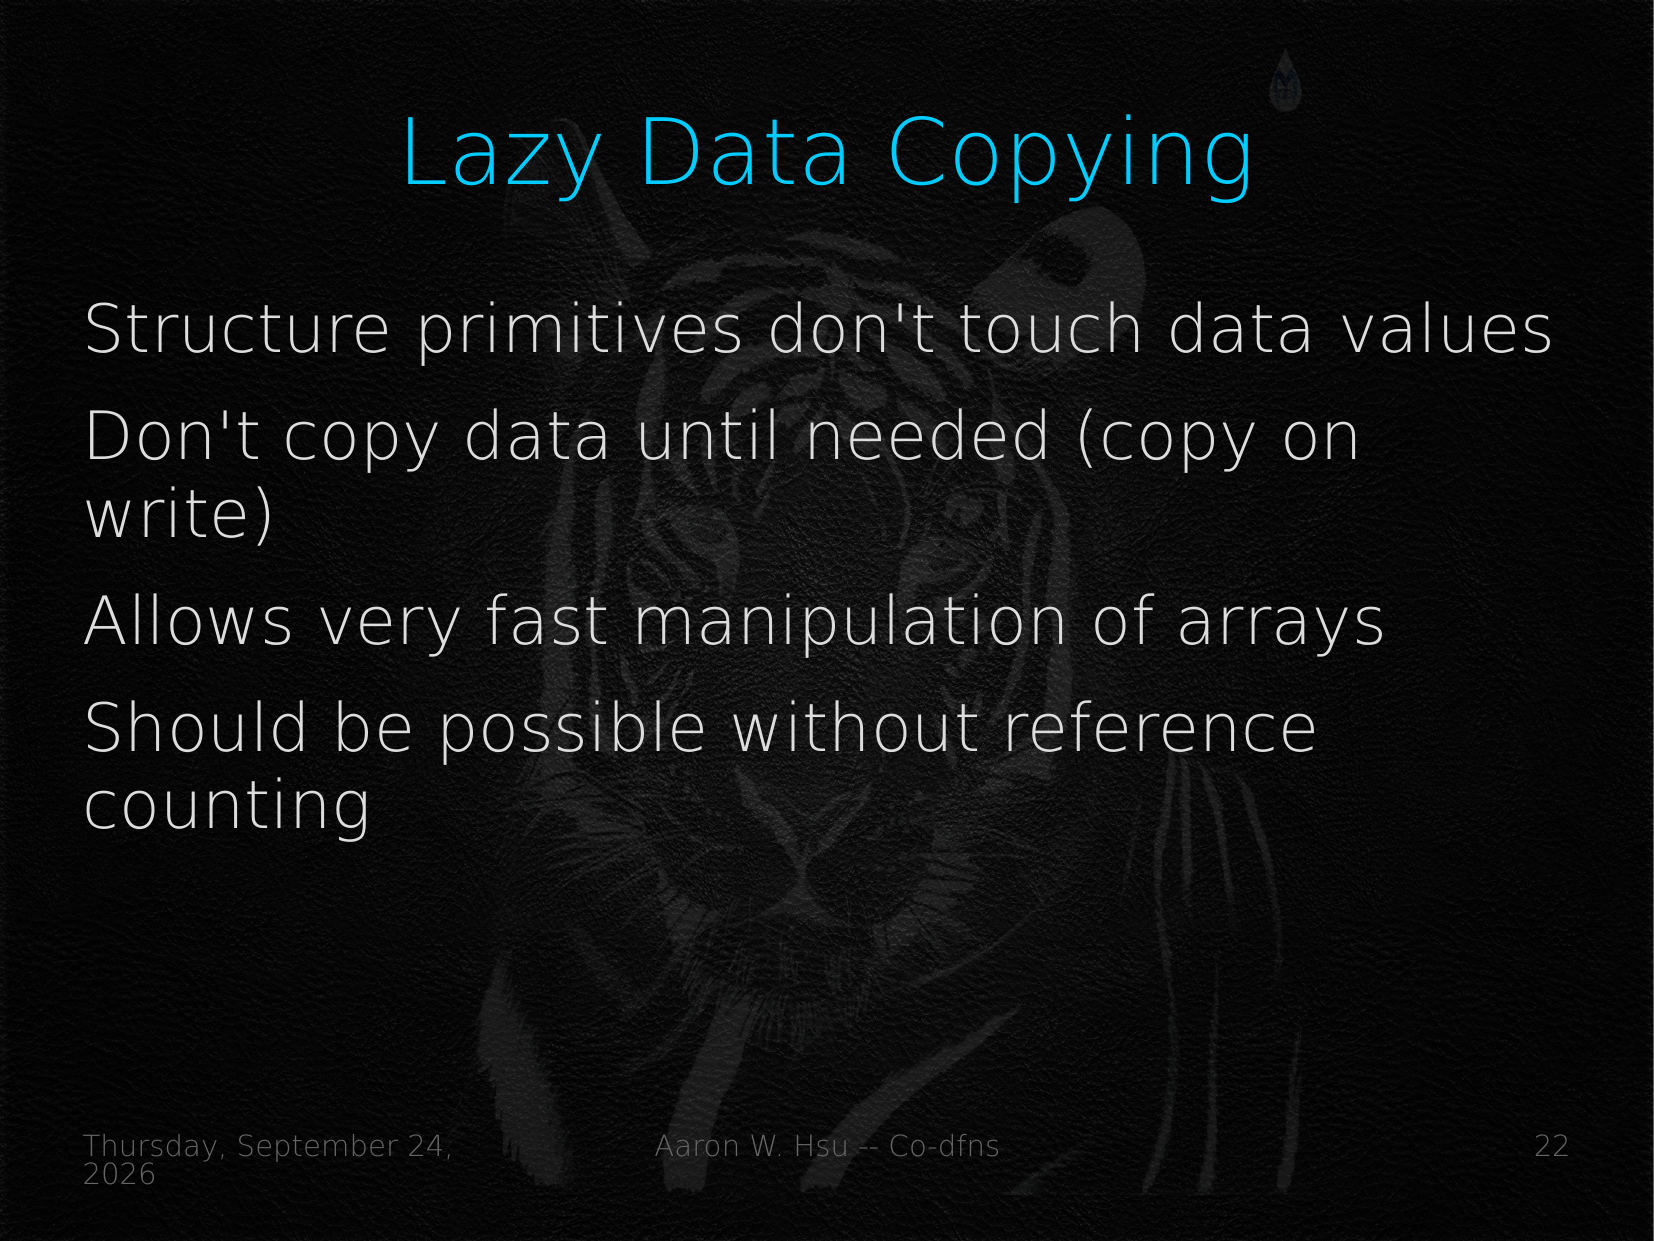

# Lazy Data Copying
Structure primitives don't touch data values
Don't copy data until needed (copy on write)
Allows very fast manipulation of arrays
Should be possible without reference counting
Aaron W. Hsu -- Co-dfns
22